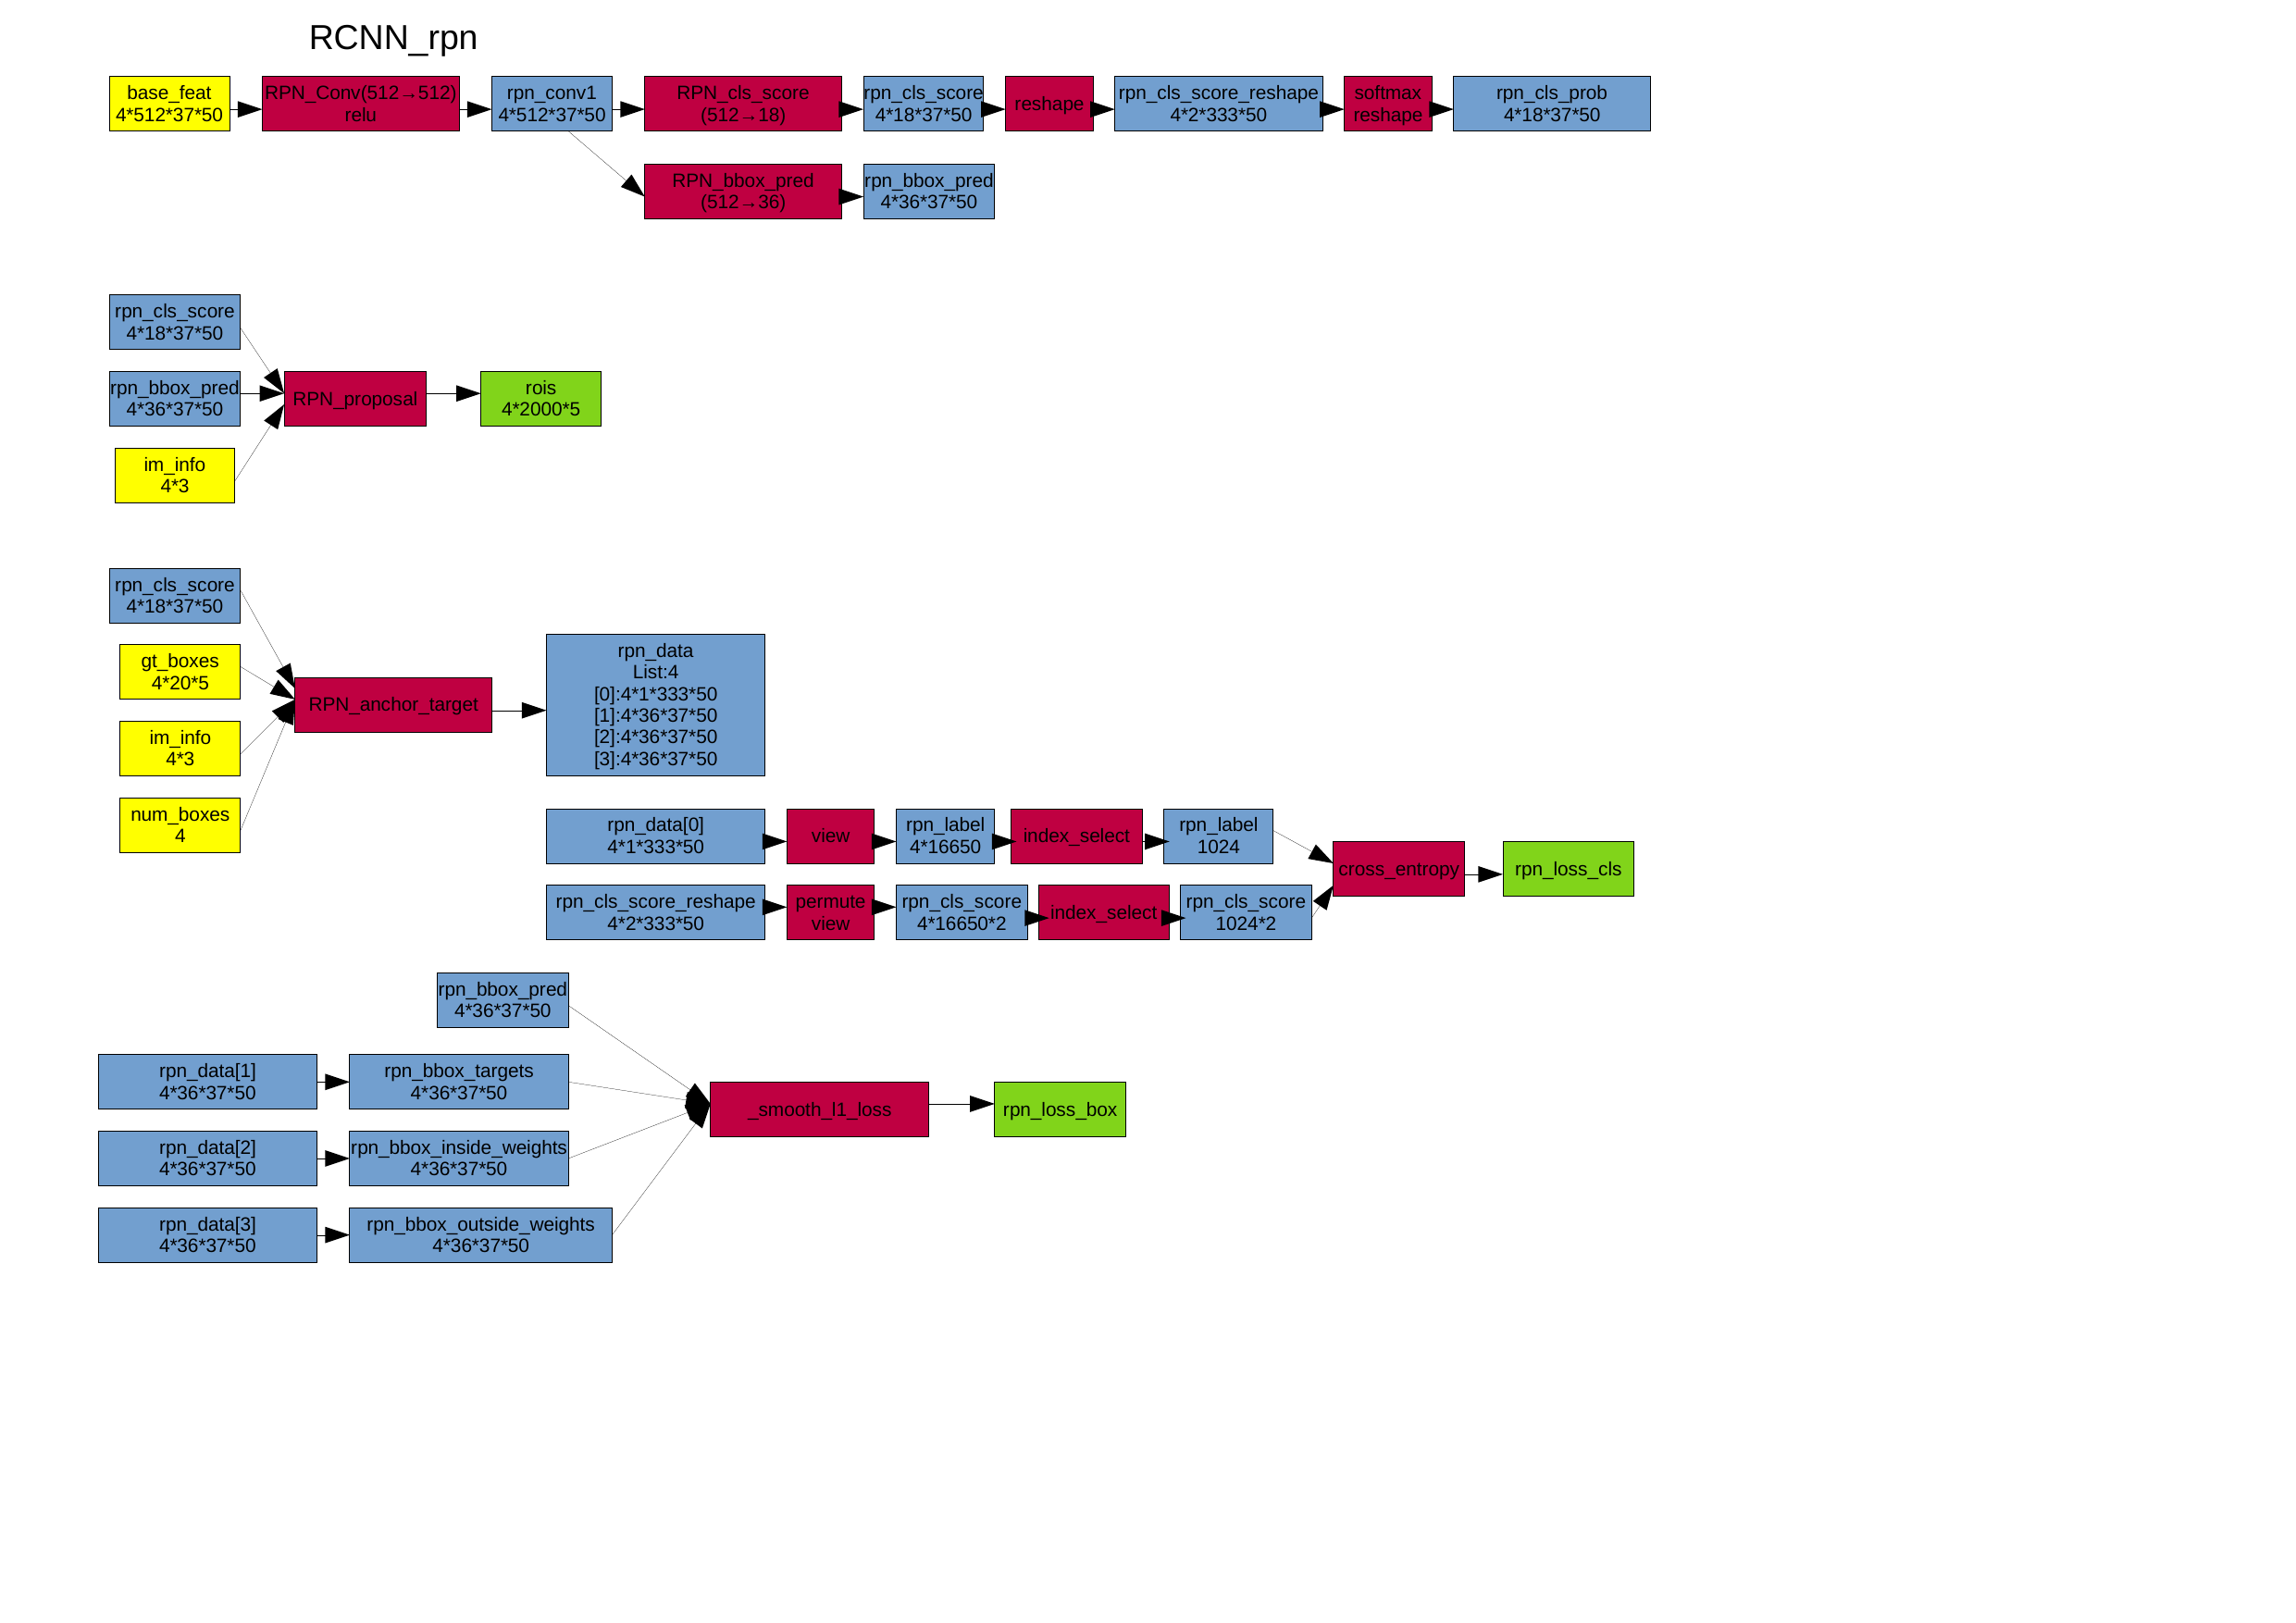

RCNN_rpn
base_feat
4*512*37*50
RPN_Conv(512→512)
relu
rpn_conv1
4*512*37*50
RPN_cls_score
(512→18)
rpn_cls_score
4*18*37*50
reshape
rpn_cls_score_reshape
4*2*333*50
softmax
reshape
rpn_cls_prob
4*18*37*50
RPN_bbox_pred
(512→36)
rpn_bbox_pred
4*36*37*50
rpn_cls_score
4*18*37*50
rpn_bbox_pred
4*36*37*50
RPN_proposal
rois
4*2000*5
im_info
4*3
rpn_cls_score
4*18*37*50
rpn_data
List:4
[0]:4*1*333*50
[1]:4*36*37*50
[2]:4*36*37*50
[3]:4*36*37*50
gt_boxes
4*20*5
RPN_anchor_target
im_info
4*3
num_boxes
4
rpn_data[0]
4*1*333*50
view
rpn_label
4*16650
index_select
rpn_label
1024
cross_entropy
rpn_loss_cls
rpn_cls_score_reshape
4*2*333*50
permute
view
rpn_cls_score
4*16650*2
index_select
rpn_cls_score
1024*2
rpn_bbox_pred
4*36*37*50
rpn_data[1]
4*36*37*50
rpn_bbox_targets
4*36*37*50
_smooth_l1_loss
rpn_loss_box
rpn_data[2]
4*36*37*50
rpn_bbox_inside_weights
4*36*37*50
rpn_data[3]
4*36*37*50
rpn_bbox_outside_weights
4*36*37*50